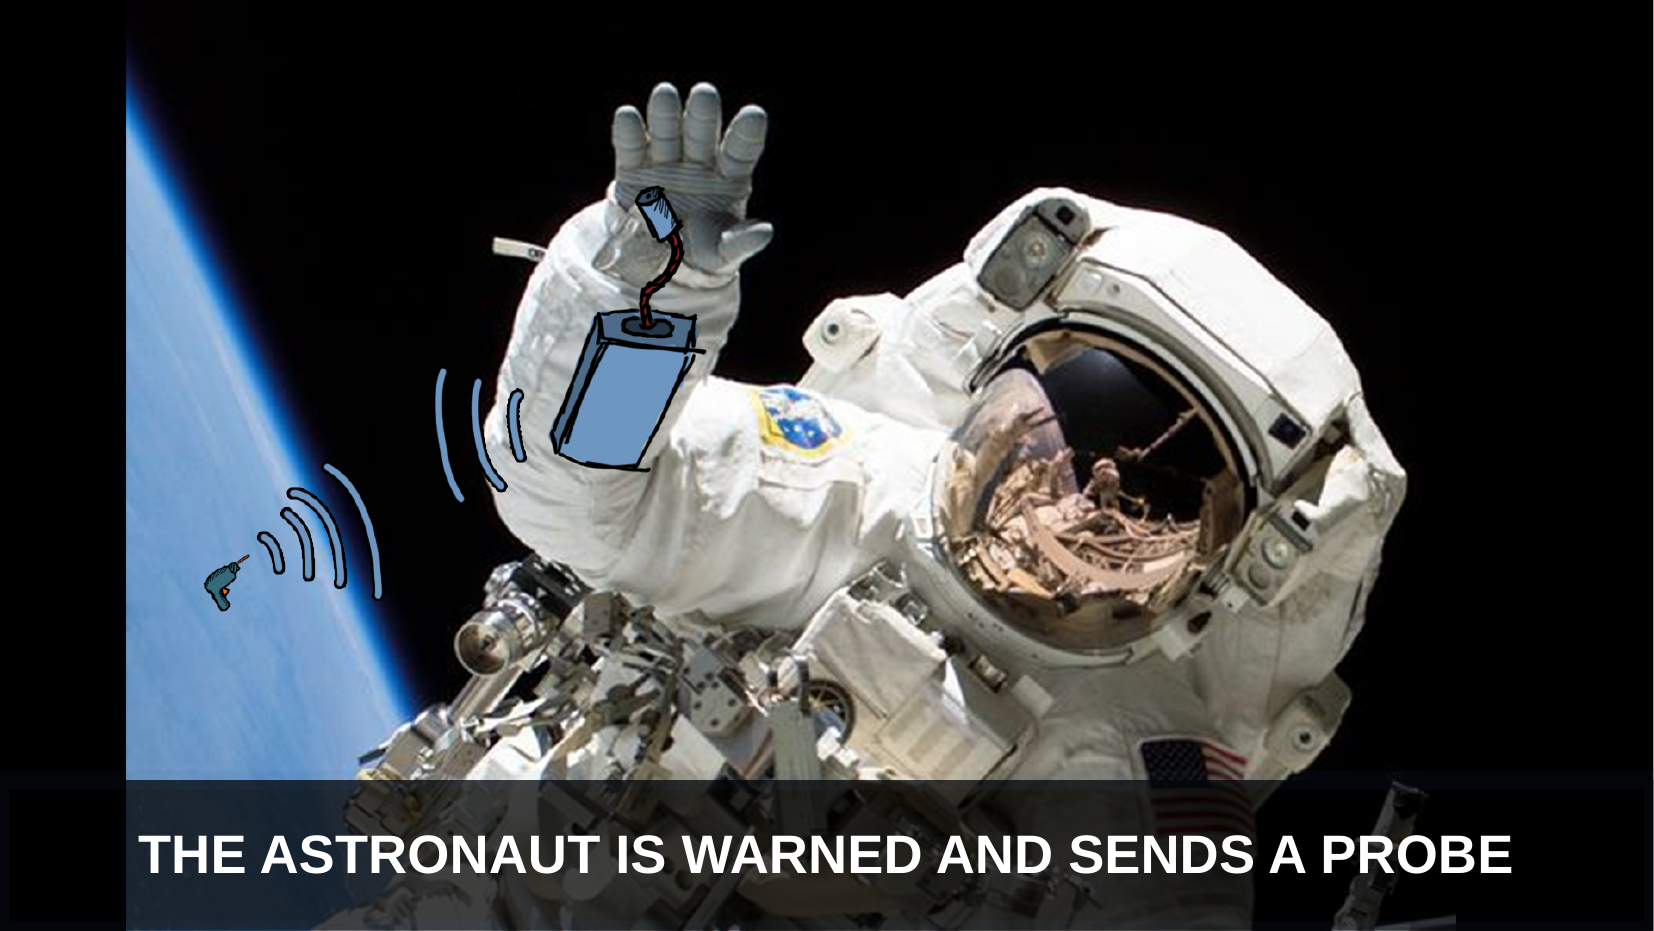

#
THE ASTRONAUT IS WARNED AND SENDS A PROBE